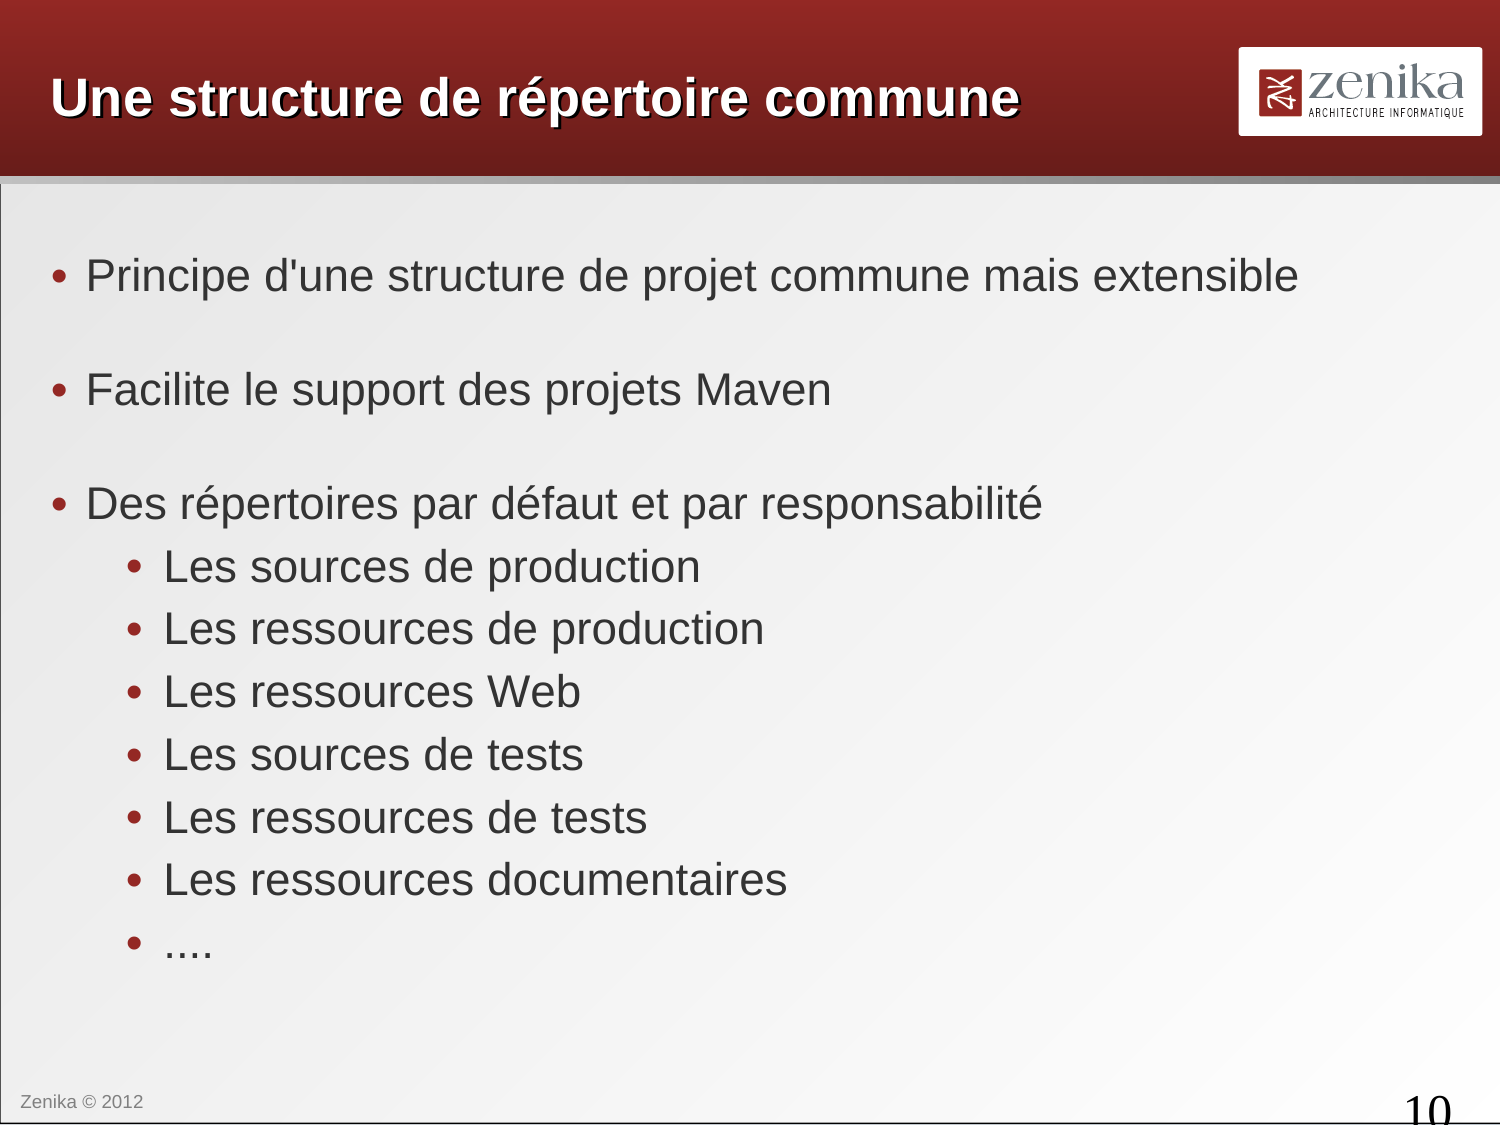

# Une structure de répertoire commune
Principe d'une structure de projet commune mais extensible
Facilite le support des projets Maven
Des répertoires par défaut et par responsabilité
Les sources de production
Les ressources de production
Les ressources Web
Les sources de tests
Les ressources de tests
Les ressources documentaires
....